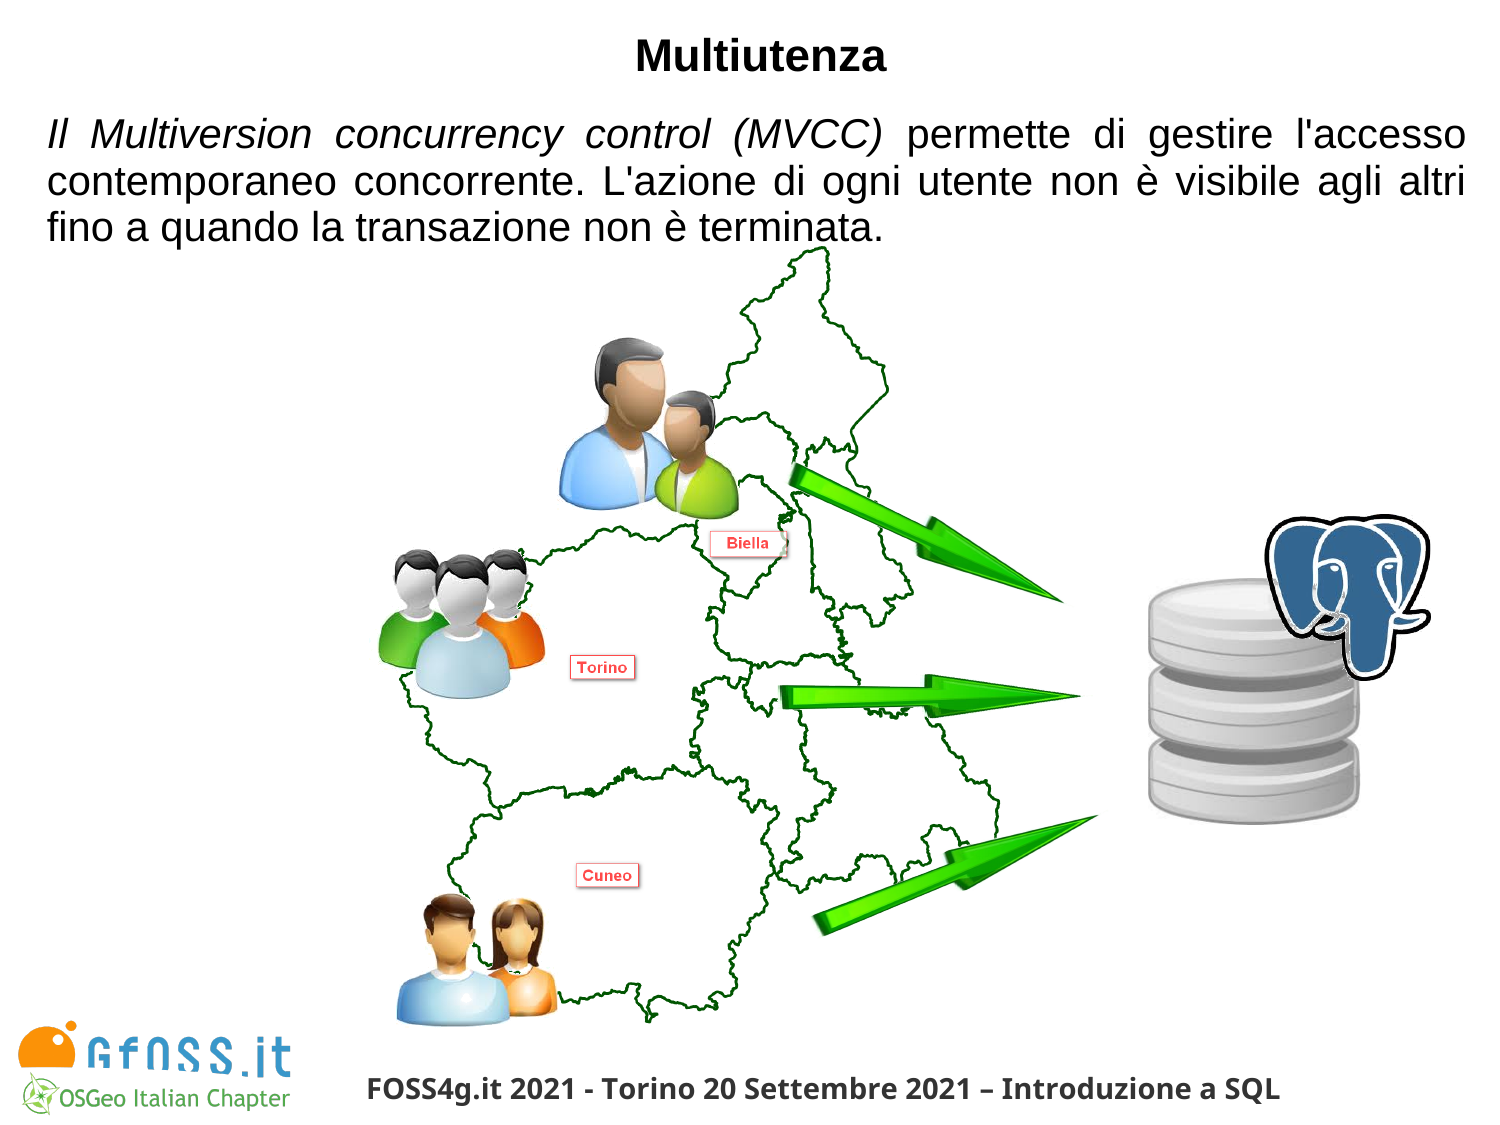

Multiutenza
#
Il Multiversion concurrency control (MVCC) permette di gestire l'accesso contemporaneo concorrente. L'azione di ogni utente non è visibile agli altri fino a quando la transazione non è terminata.